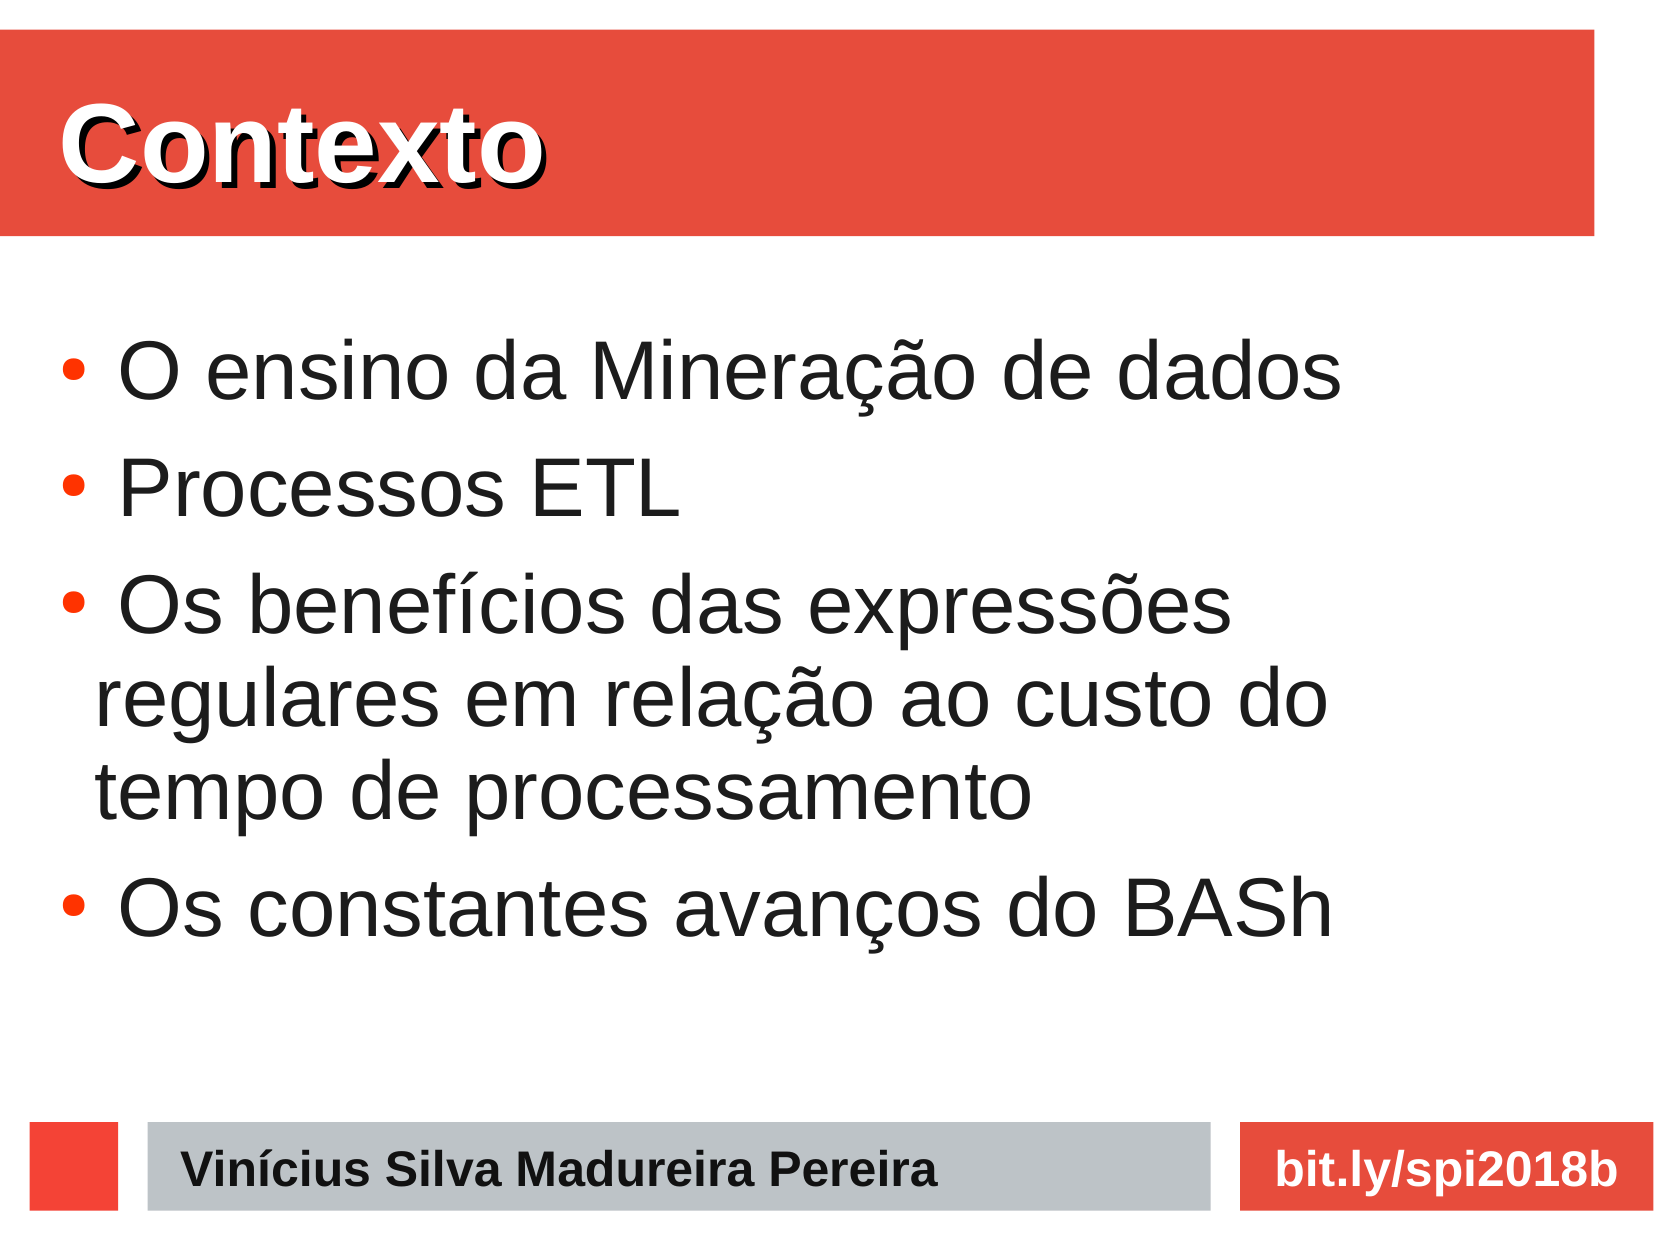

# Contexto
 O ensino da Mineração de dados
 Processos ETL
 Os benefícios das expressões regulares em relação ao custo do tempo de processamento
 Os constantes avanços do BASh
Vinícius Silva Madureira Pereira
bit.ly/spi2018b